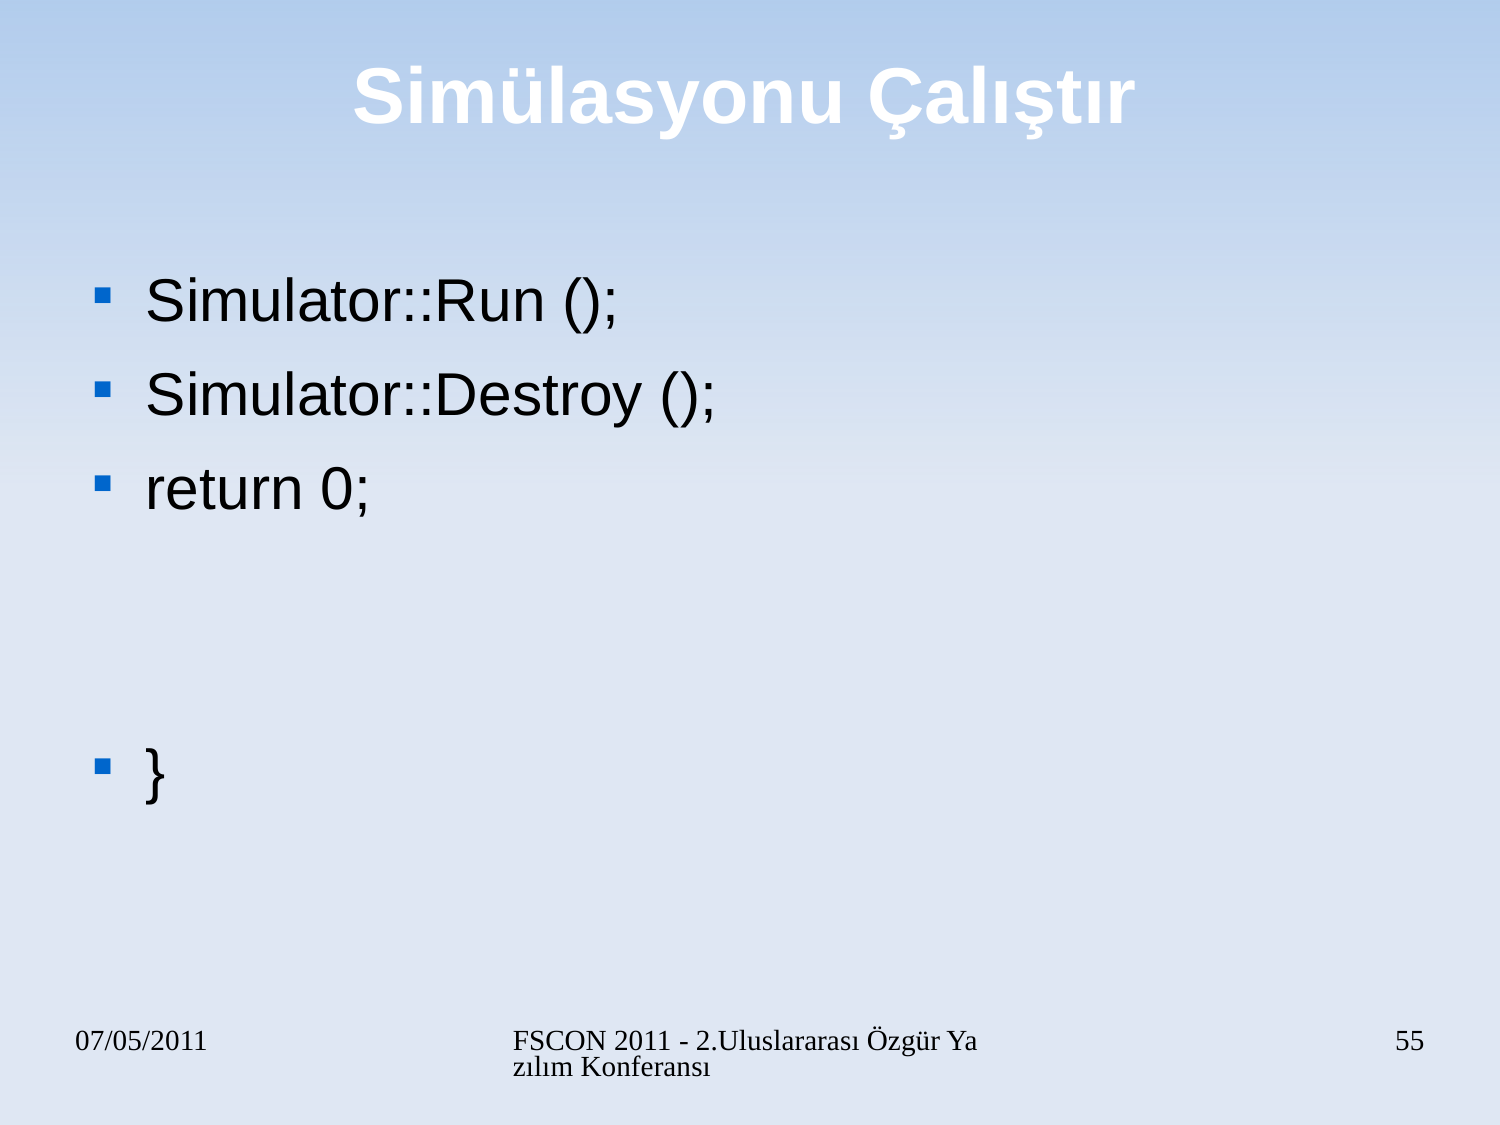

# Simülasyonu Çalıştır
Simulator::Run ();
Simulator::Destroy ();
return 0;
}
07/05/2011
FSCON 2011 - 2.Uluslararası Özgür Yazılım Konferansı
55